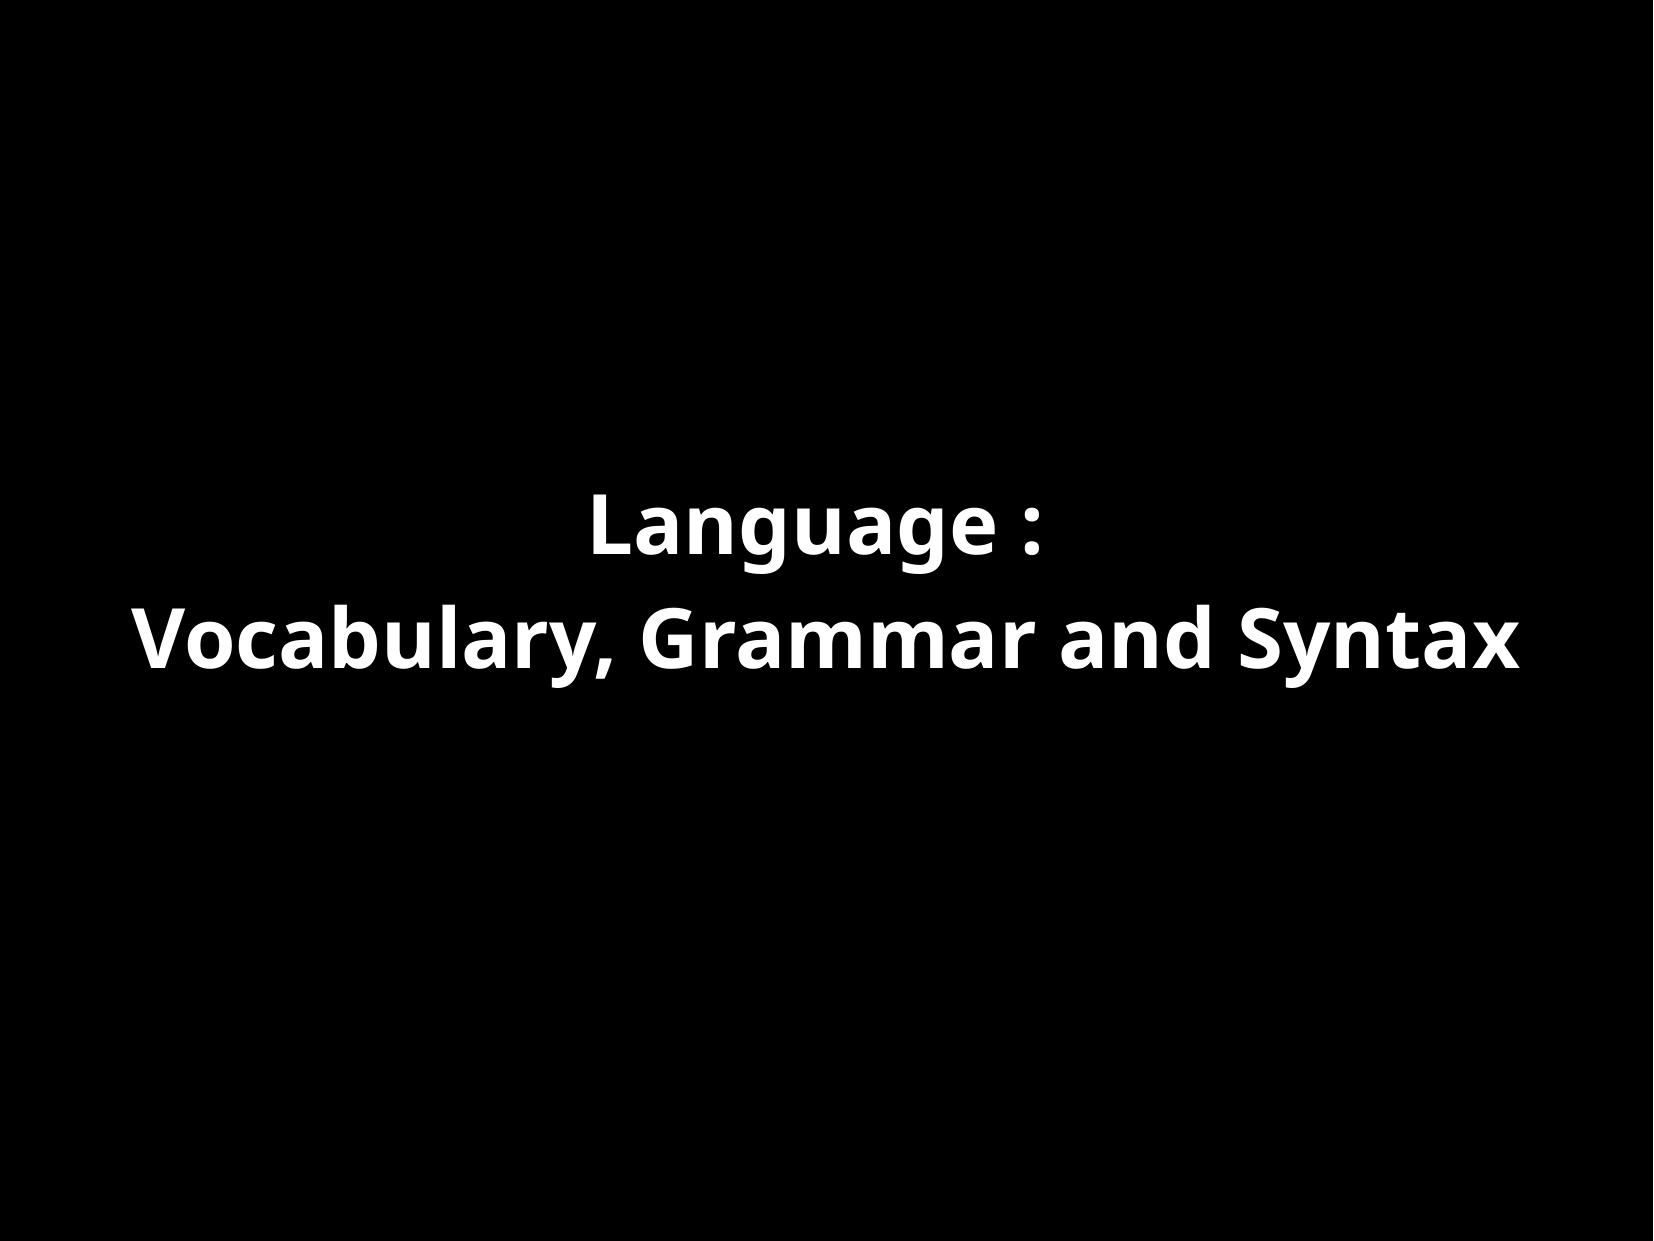

# Language :
Vocabulary, Grammar and Syntax